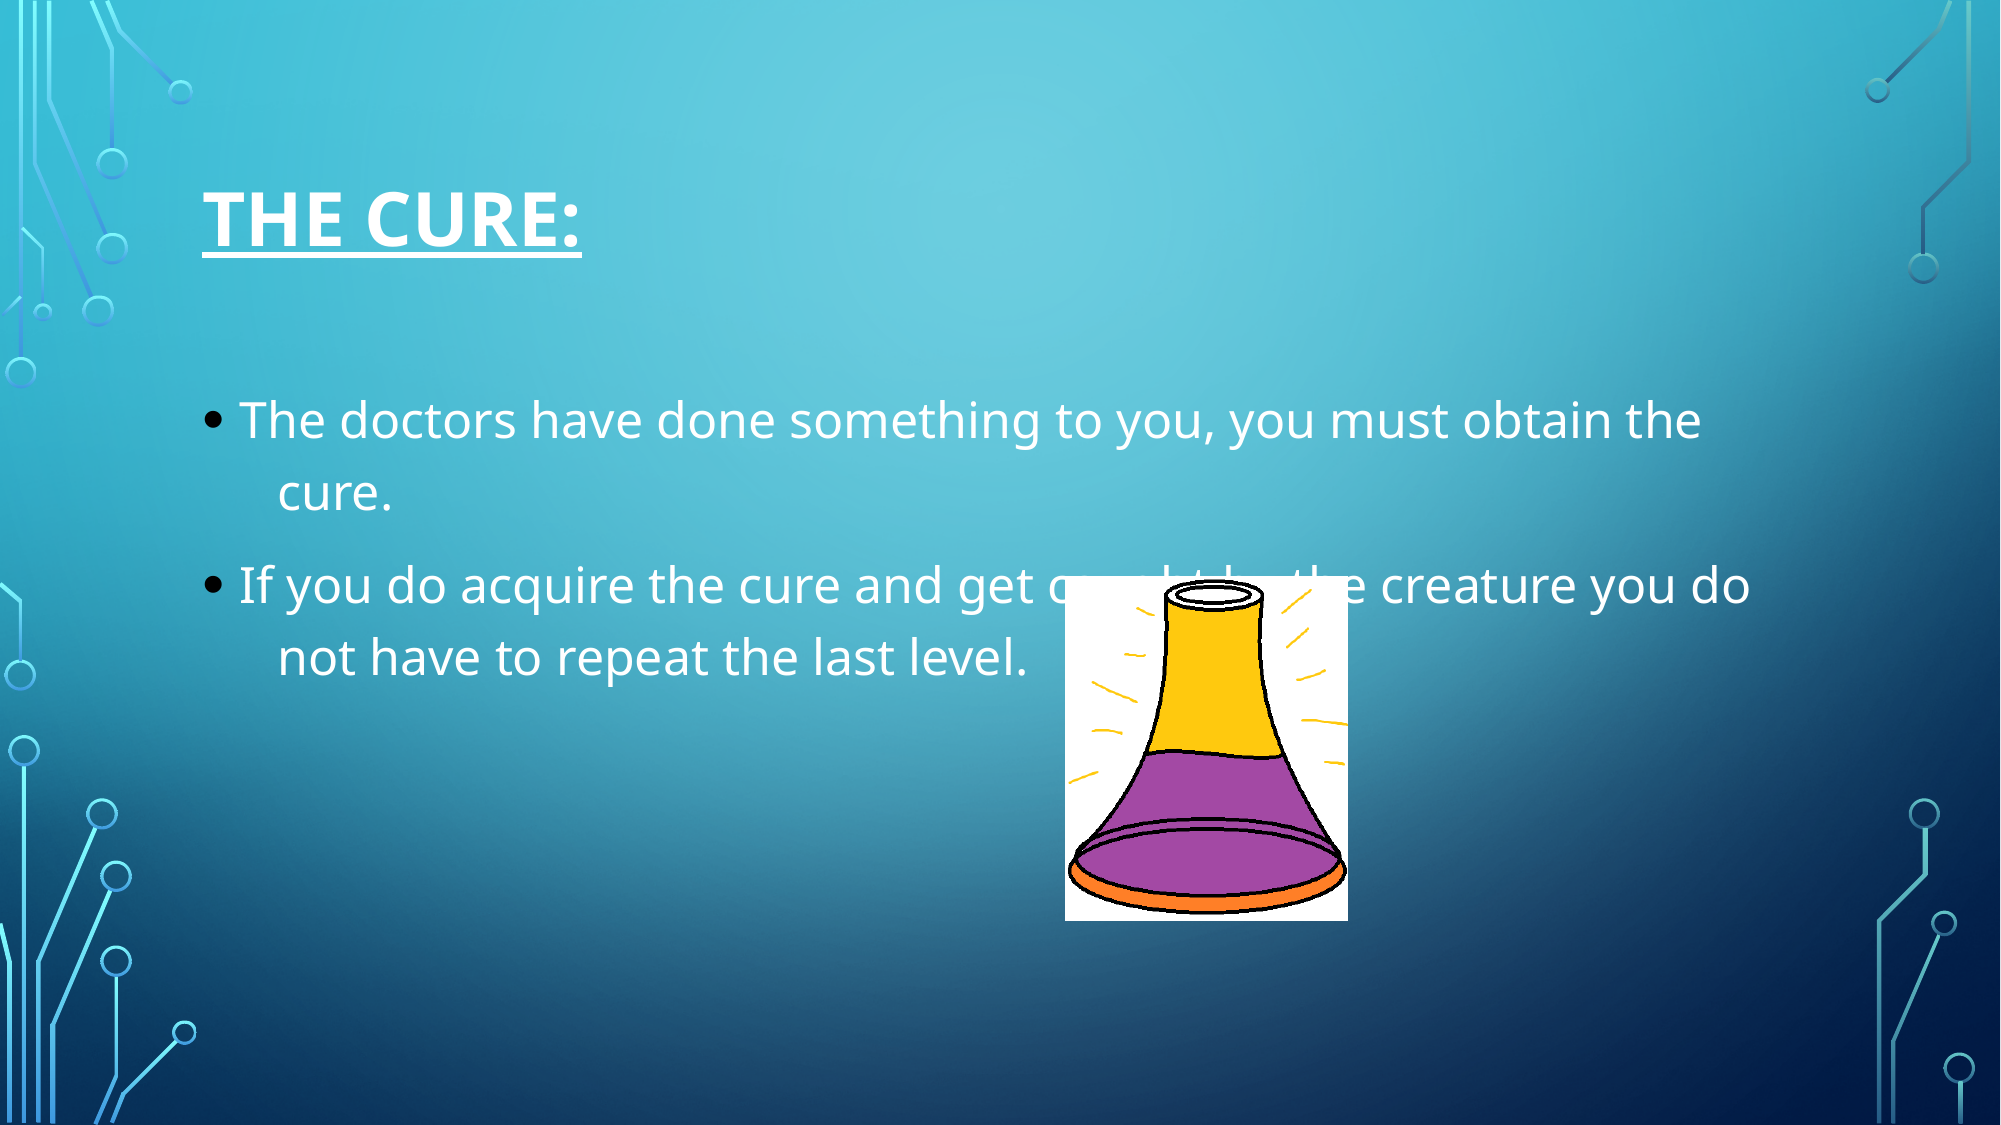

# The cure:
The doctors have done something to you, you must obtain the cure.
If you do acquire the cure and get caught by the creature you do not have to repeat the last level.